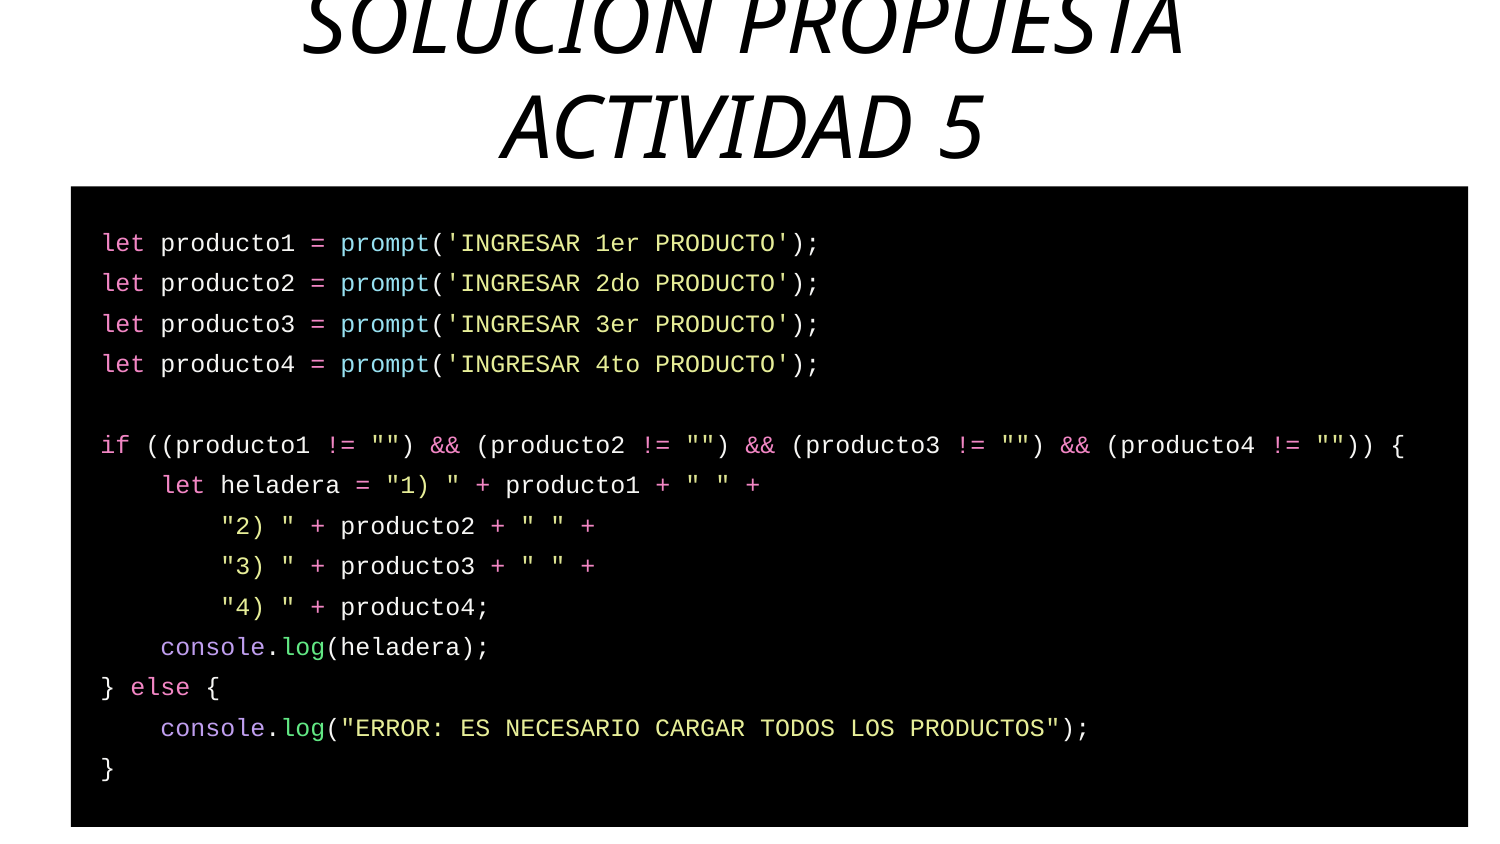

SOLUCIÓN PROPUESTA ACTIVIDAD 5
let producto1 = prompt('INGRESAR 1er PRODUCTO');
let producto2 = prompt('INGRESAR 2do PRODUCTO');
let producto3 = prompt('INGRESAR 3er PRODUCTO');
let producto4 = prompt('INGRESAR 4to PRODUCTO');
if ((producto1 != "") && (producto2 != "") && (producto3 != "") && (producto4 != "")) {
 let heladera = "1) " + producto1 + " " +
 "2) " + producto2 + " " +
 "3) " + producto3 + " " +
 "4) " + producto4;
 console.log(heladera);
} else {
 console.log("ERROR: ES NECESARIO CARGAR TODOS LOS PRODUCTOS");
}